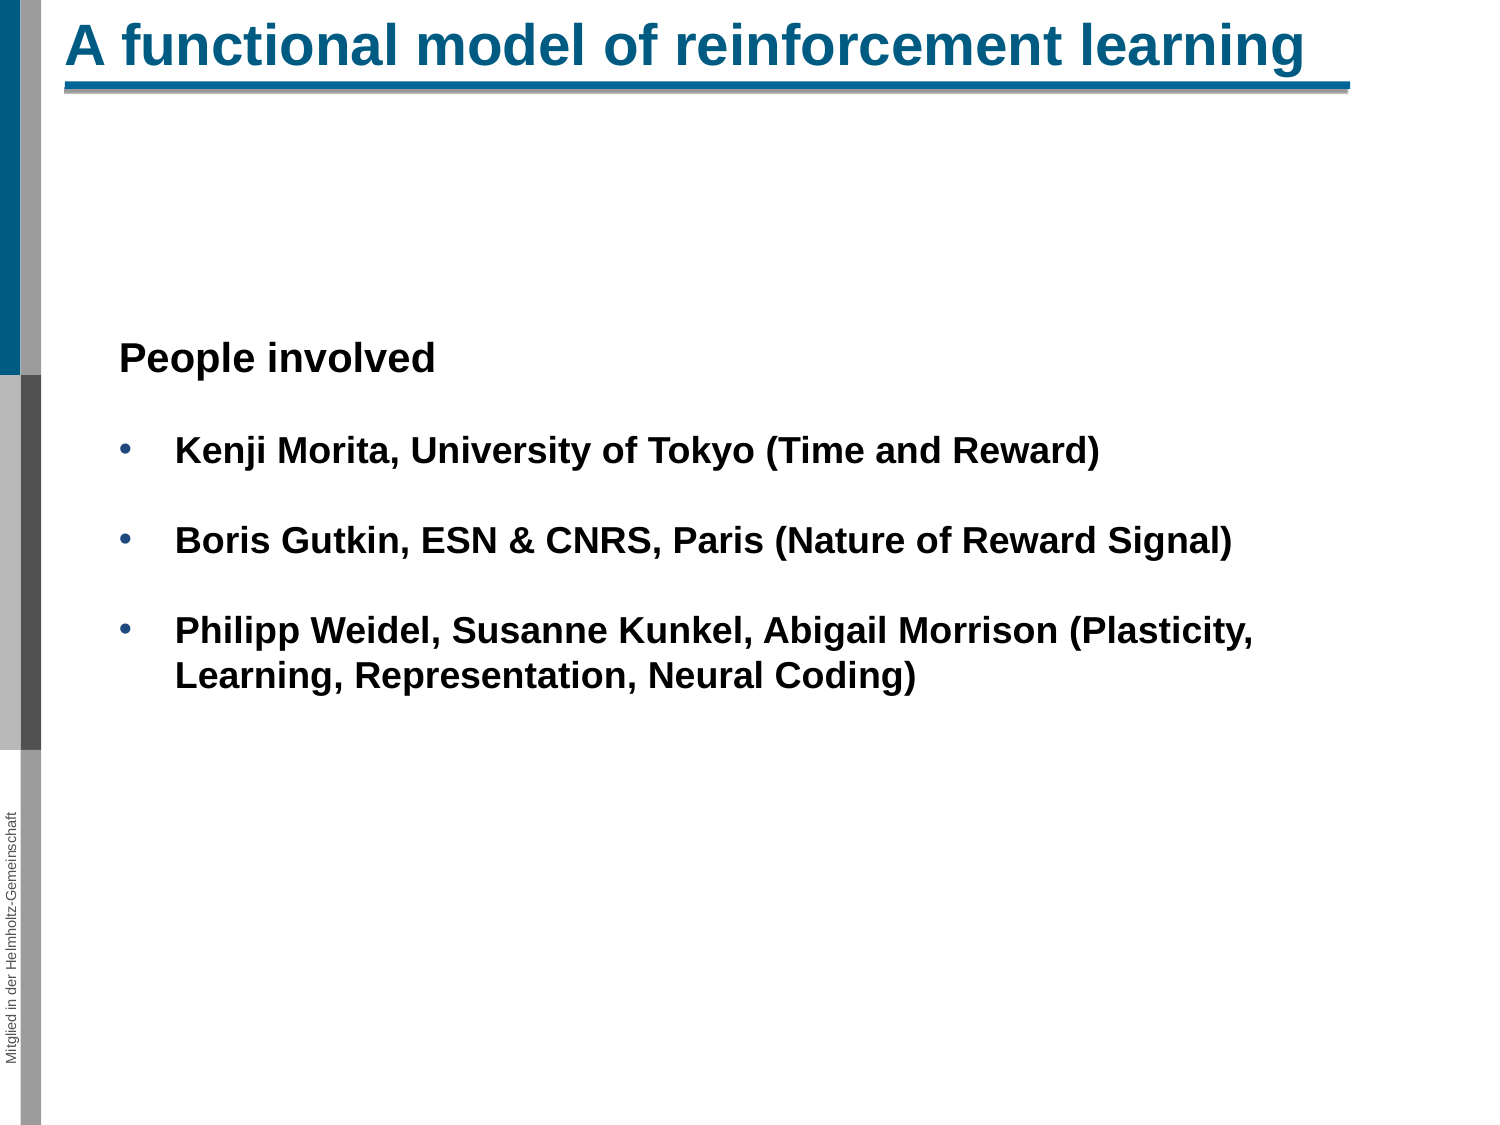

A functional model of reinforcement learning
People involved
Kenji Morita, University of Tokyo (Time and Reward)
Boris Gutkin, ESN & CNRS, Paris (Nature of Reward Signal)
Philipp Weidel, Susanne Kunkel, Abigail Morrison (Plasticity, Learning, Representation, Neural Coding)